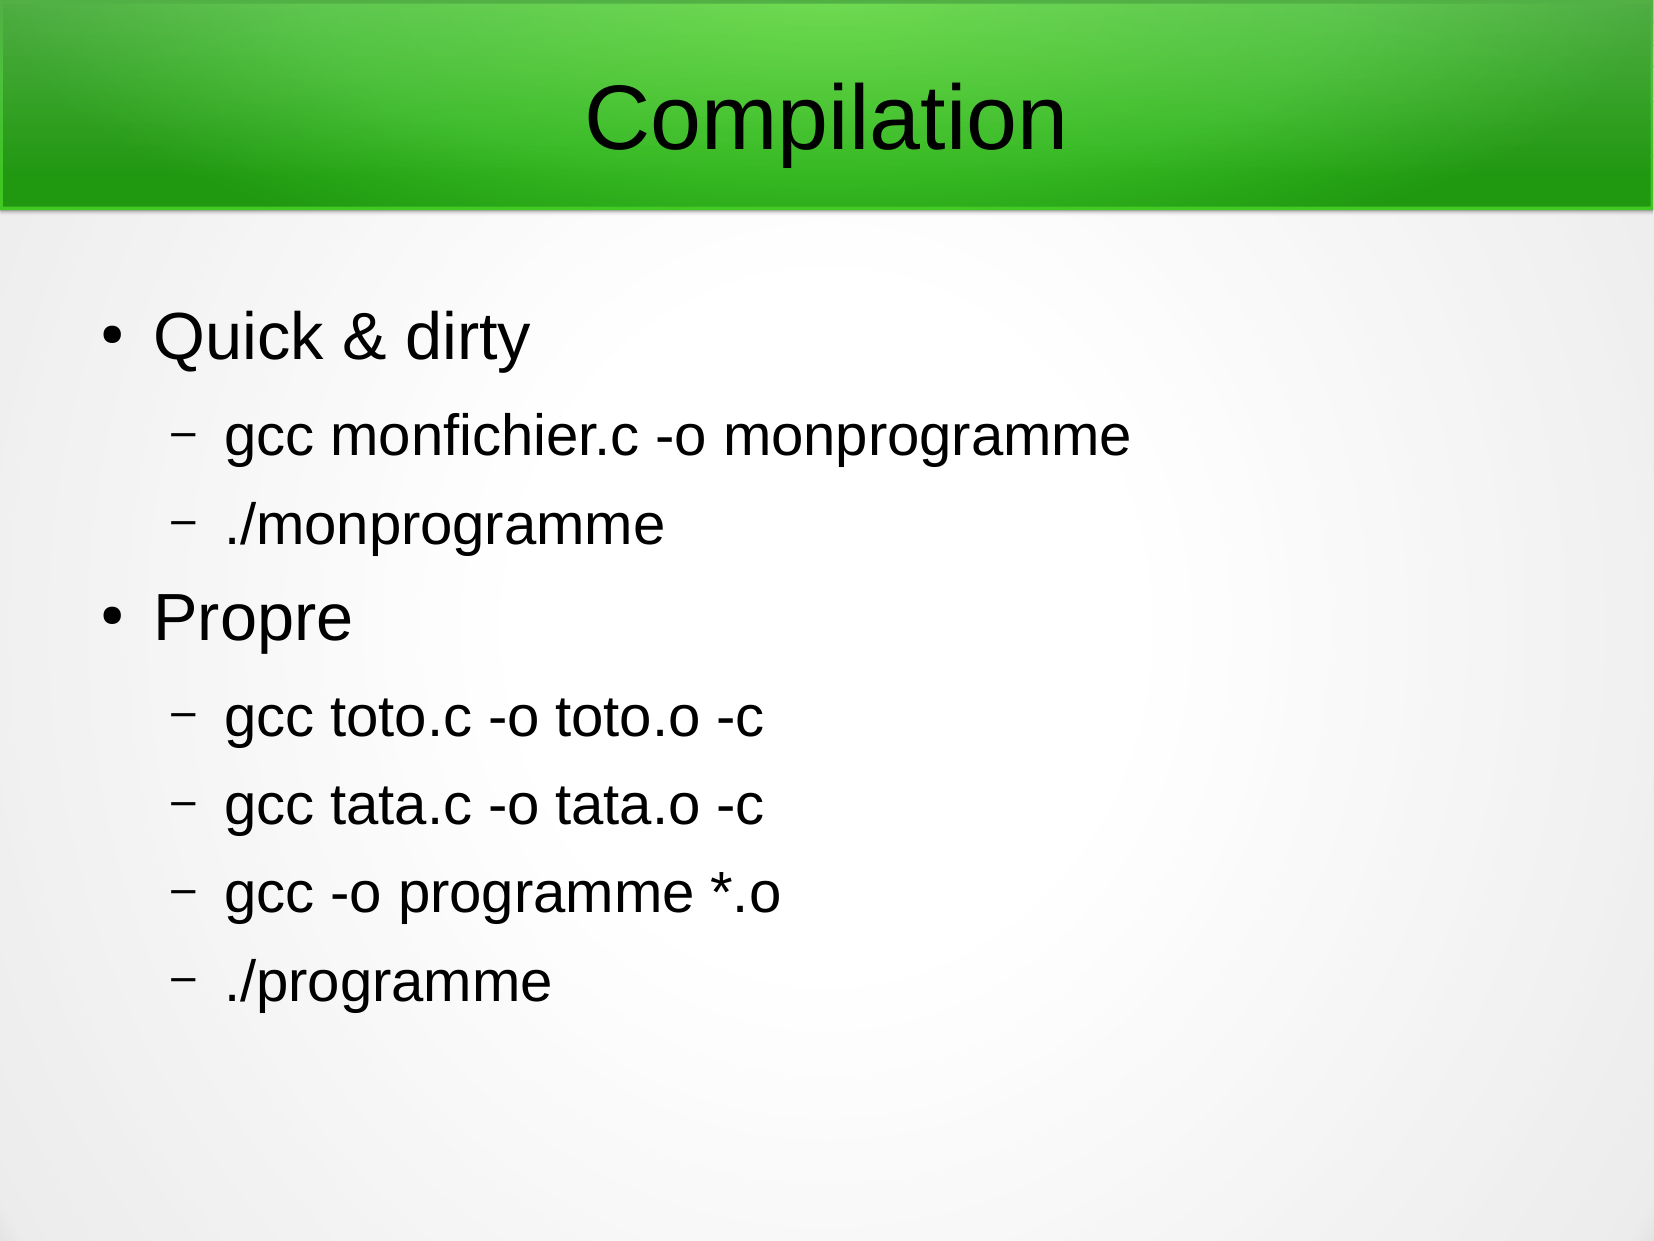

# Compilation
Quick & dirty
gcc monfichier.c -o monprogramme
./monprogramme
Propre
gcc toto.c -o toto.o -c
gcc tata.c -o tata.o -c
gcc -o programme *.o
./programme